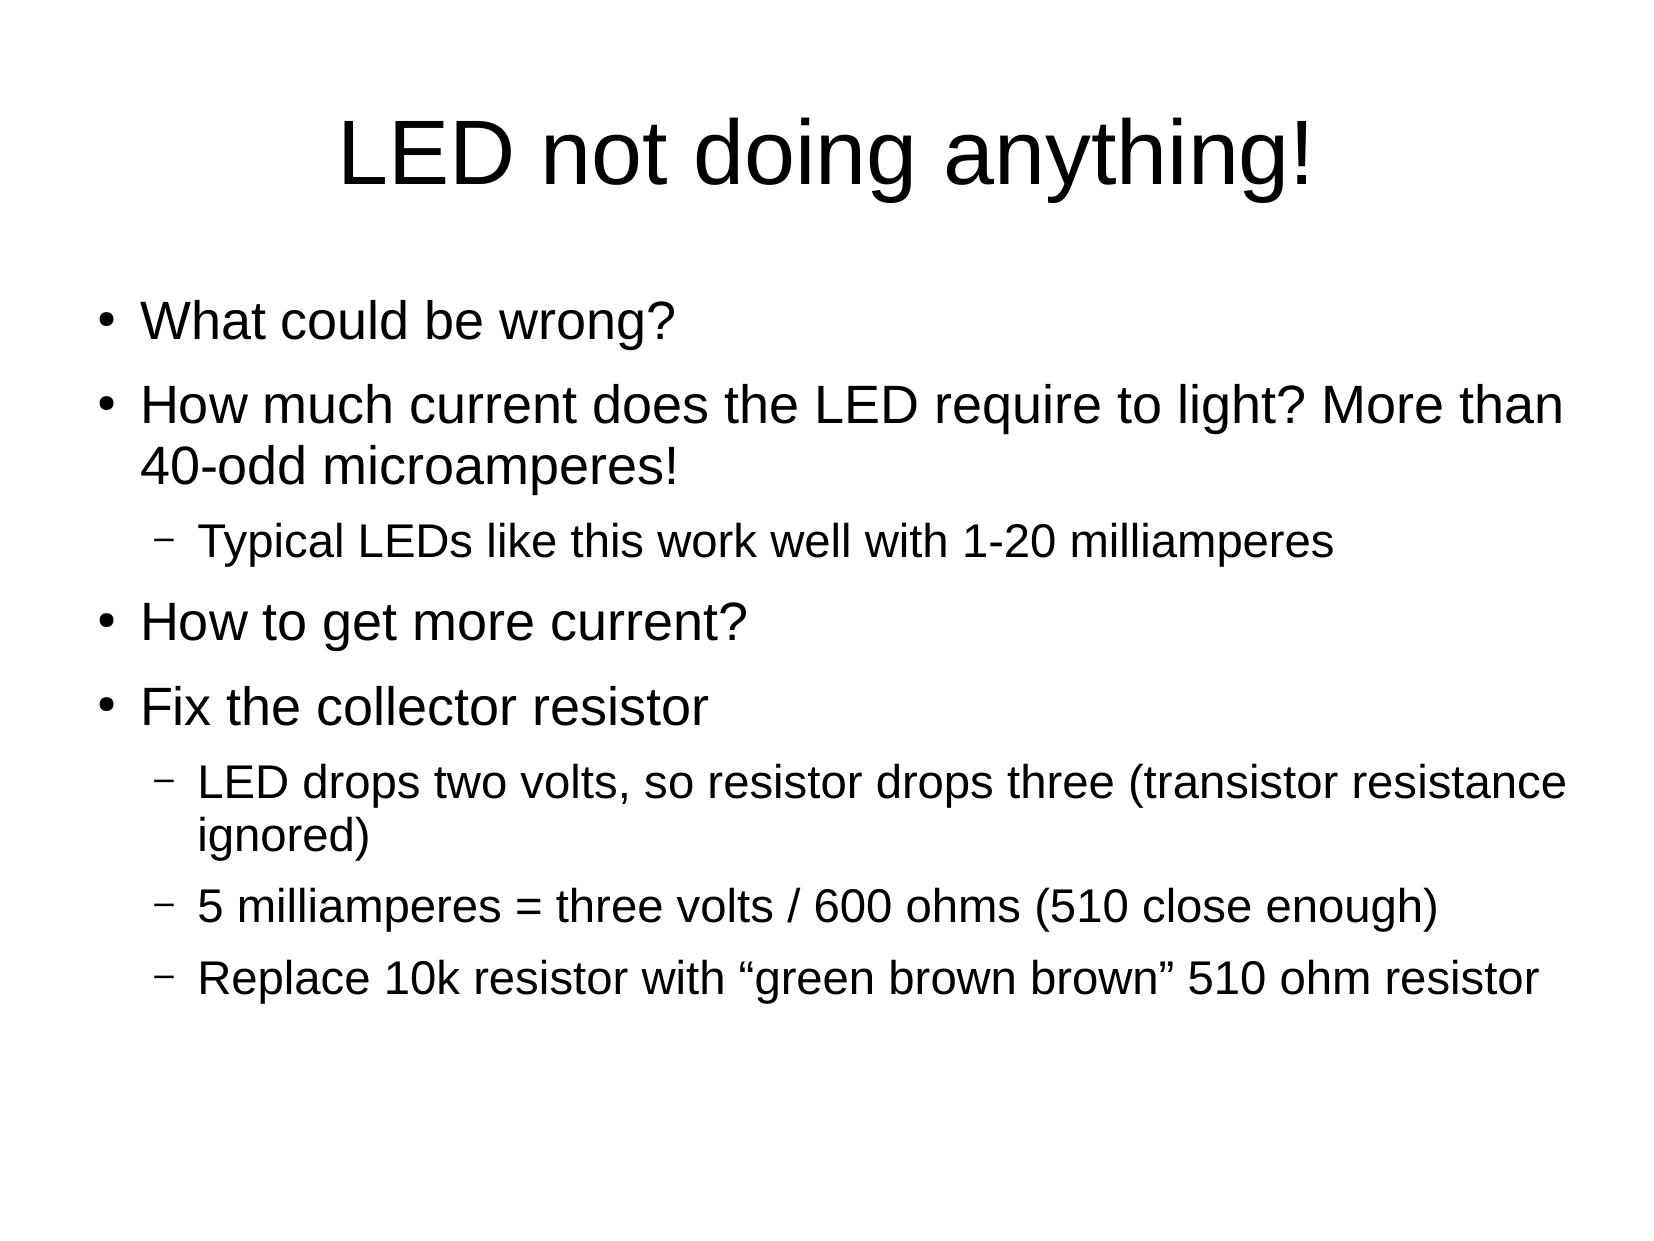

# LED not doing anything!
What could be wrong?
How much current does the LED require to light? More than 40-odd microamperes!
Typical LEDs like this work well with 1-20 milliamperes
How to get more current?
Fix the collector resistor
LED drops two volts, so resistor drops three (transistor resistance ignored)
5 milliamperes = three volts / 600 ohms (510 close enough)
Replace 10k resistor with “green brown brown” 510 ohm resistor